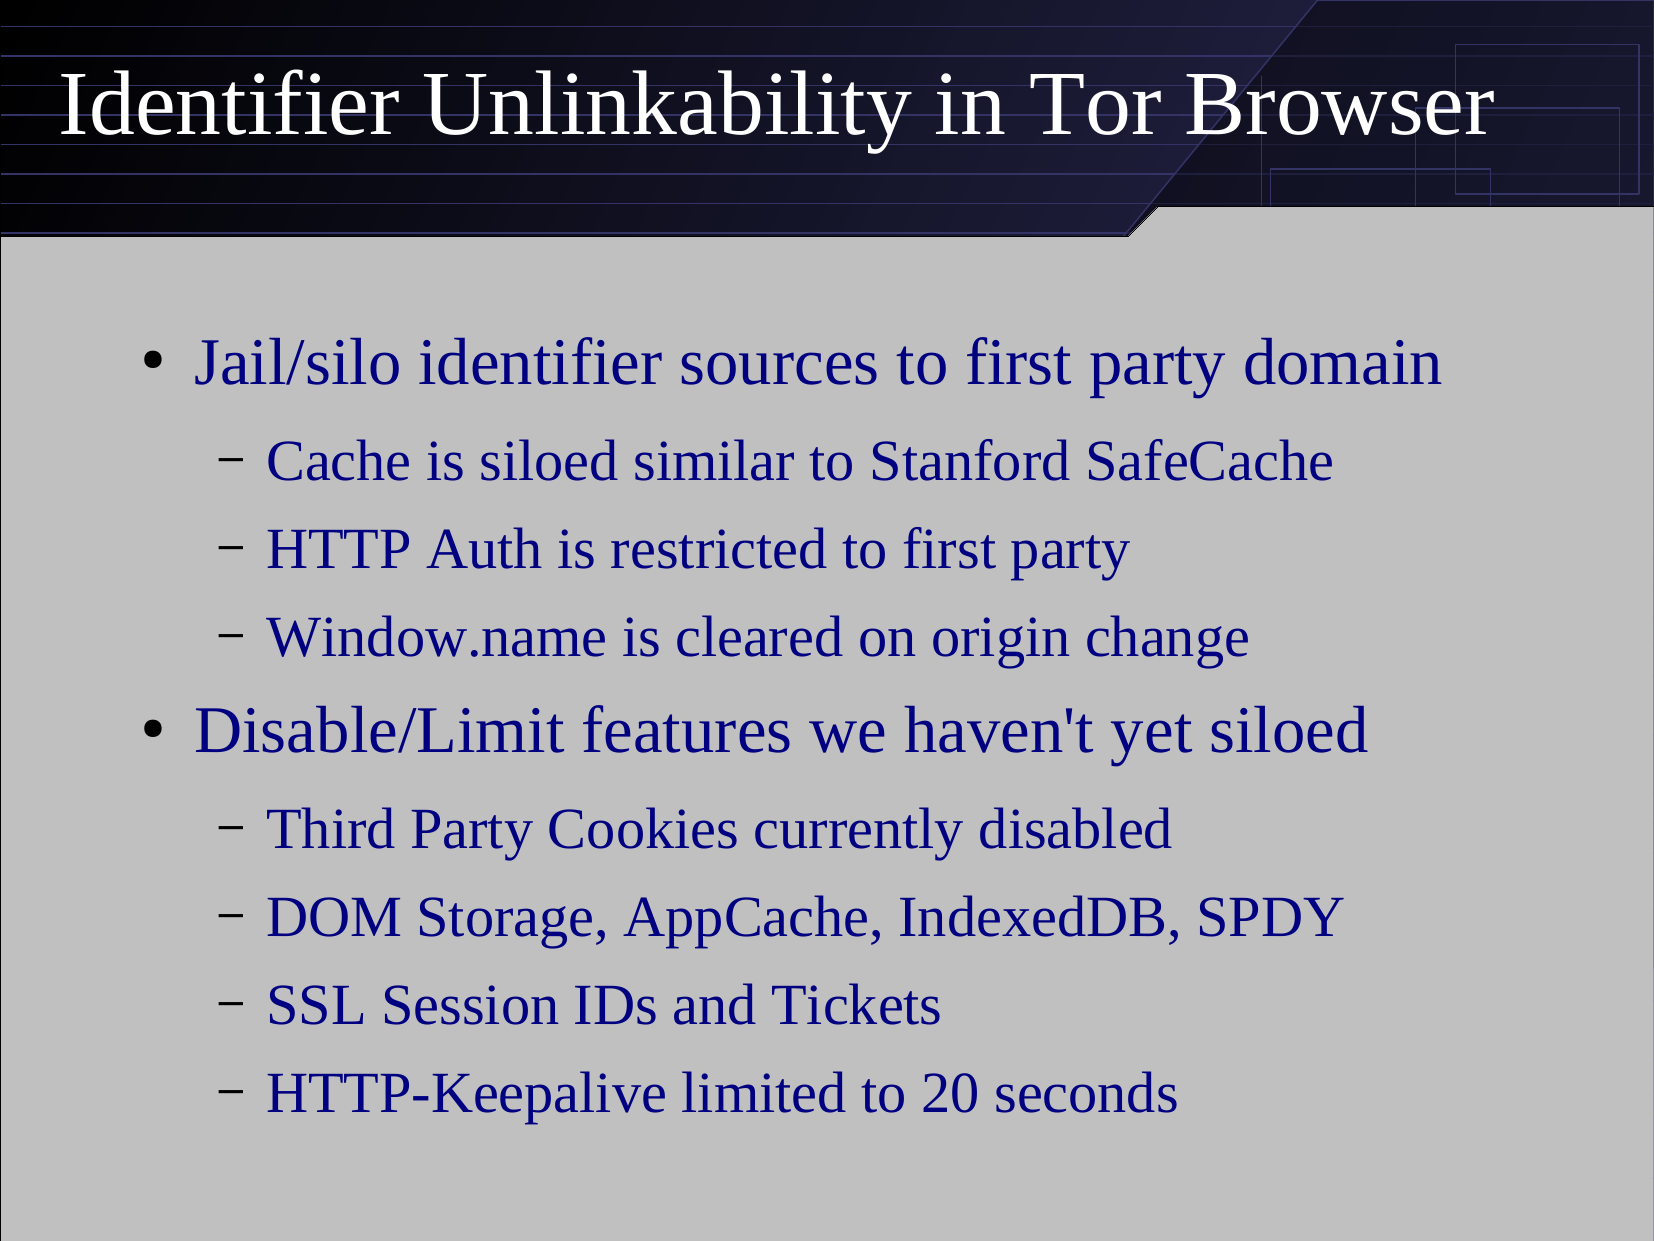

# Identifier Unlinkability in Tor Browser
Jail/silo identifier sources to first party domain
Cache is siloed similar to Stanford SafeCache
HTTP Auth is restricted to first party
Window.name is cleared on origin change
Disable/Limit features we haven't yet siloed
Third Party Cookies currently disabled
DOM Storage, AppCache, IndexedDB, SPDY
SSL Session IDs and Tickets
HTTP-Keepalive limited to 20 seconds